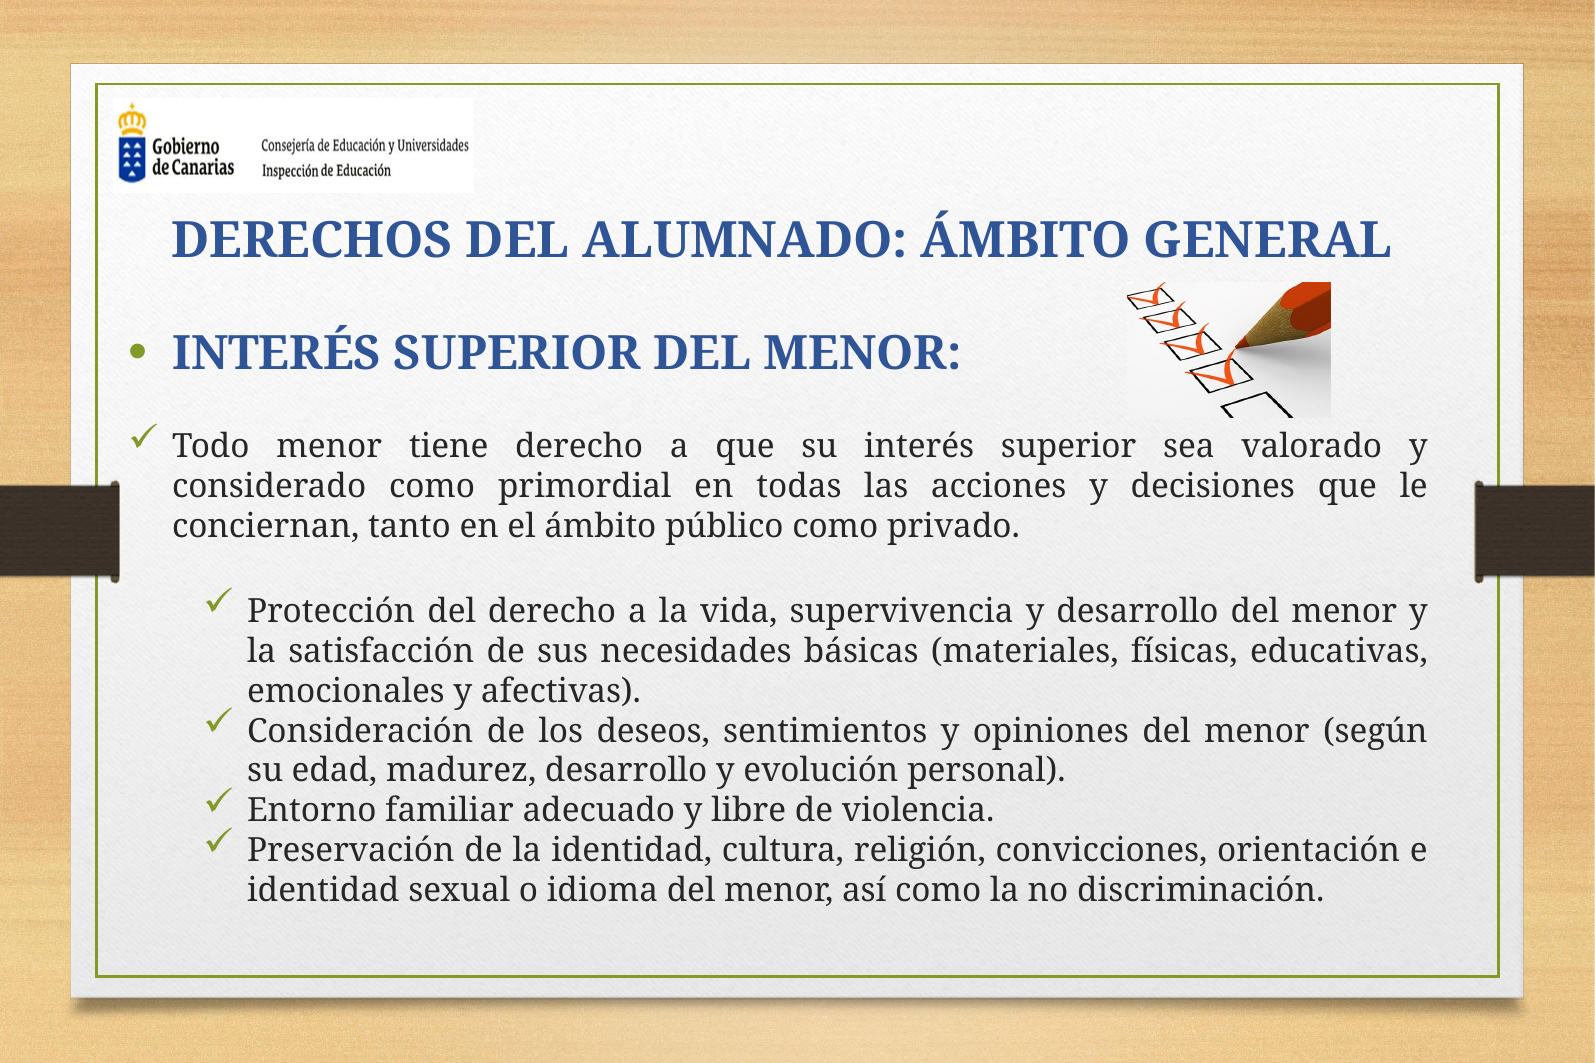

DERECHOS DEL ALUMNADO: ÁMBITO GENERAL
INTERÉS SUPERIOR DEL MENOR:
Todo menor tiene derecho a que su interés superior sea valorado y considerado como primordial en todas las acciones y decisiones que le conciernan, tanto en el ámbito público como privado.
Protección del derecho a la vida, supervivencia y desarrollo del menor y la satisfacción de sus necesidades básicas (materiales, físicas, educativas, emocionales y afectivas).
Consideración de los deseos, sentimientos y opiniones del menor (según su edad, madurez, desarrollo y evolución personal).
Entorno familiar adecuado y libre de violencia.
Preservación de la identidad, cultura, religión, convicciones, orientación e identidad sexual o idioma del menor, así como la no discriminación.